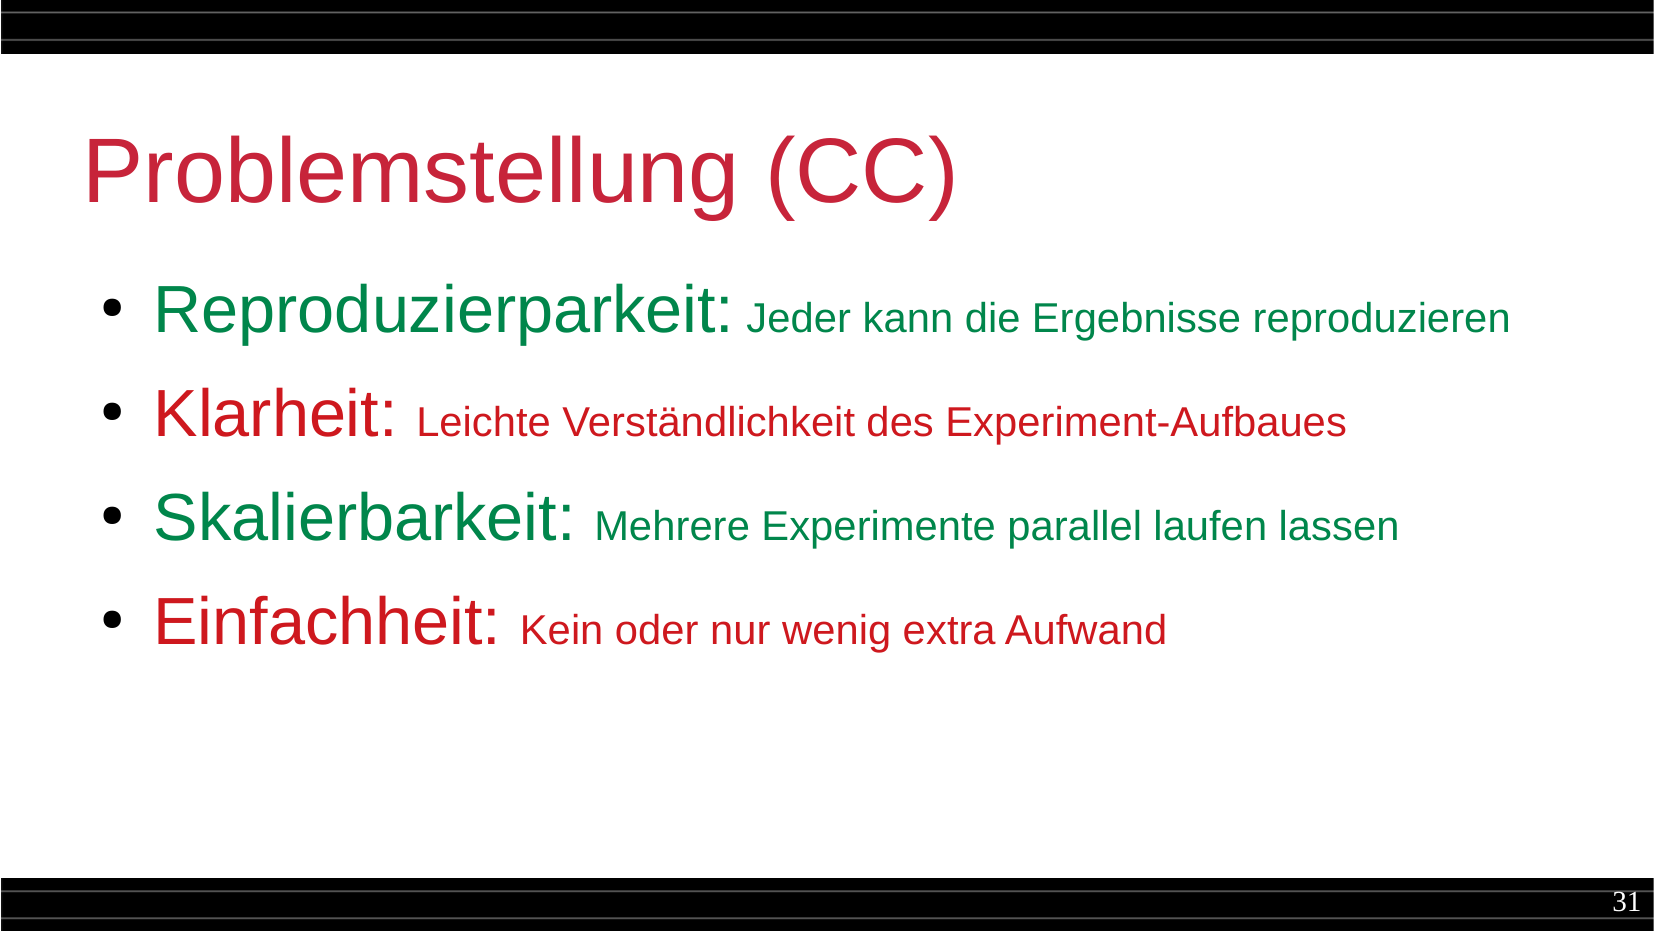

# Problemstellung (CC)
Reproduzierparkeit: Jeder kann die Ergebnisse reproduzieren
Klarheit: Leichte Verständlichkeit des Experiment-Aufbaues
Skalierbarkeit: Mehrere Experimente parallel laufen lassen
Einfachheit: Kein oder nur wenig extra Aufwand